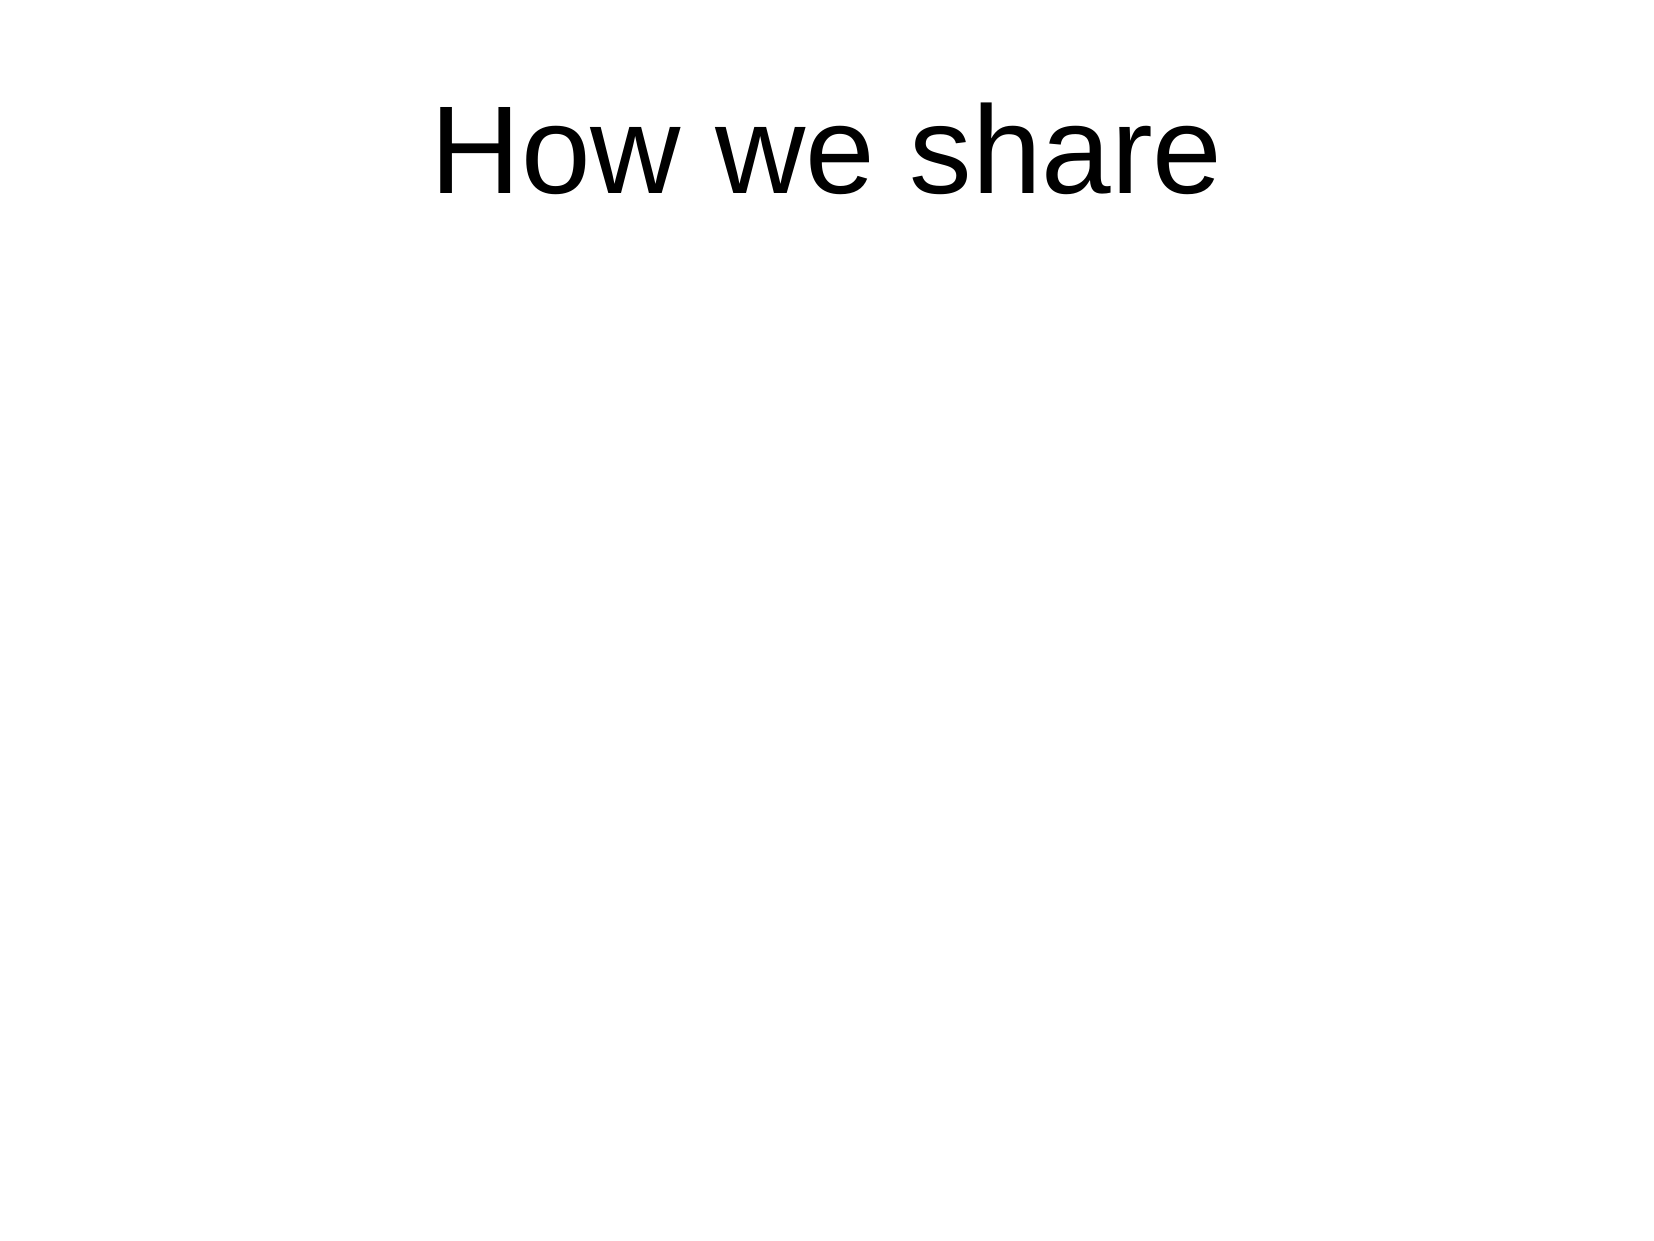

How we share
curriculum on wiki
events mailing list
OpenHatch blog
#